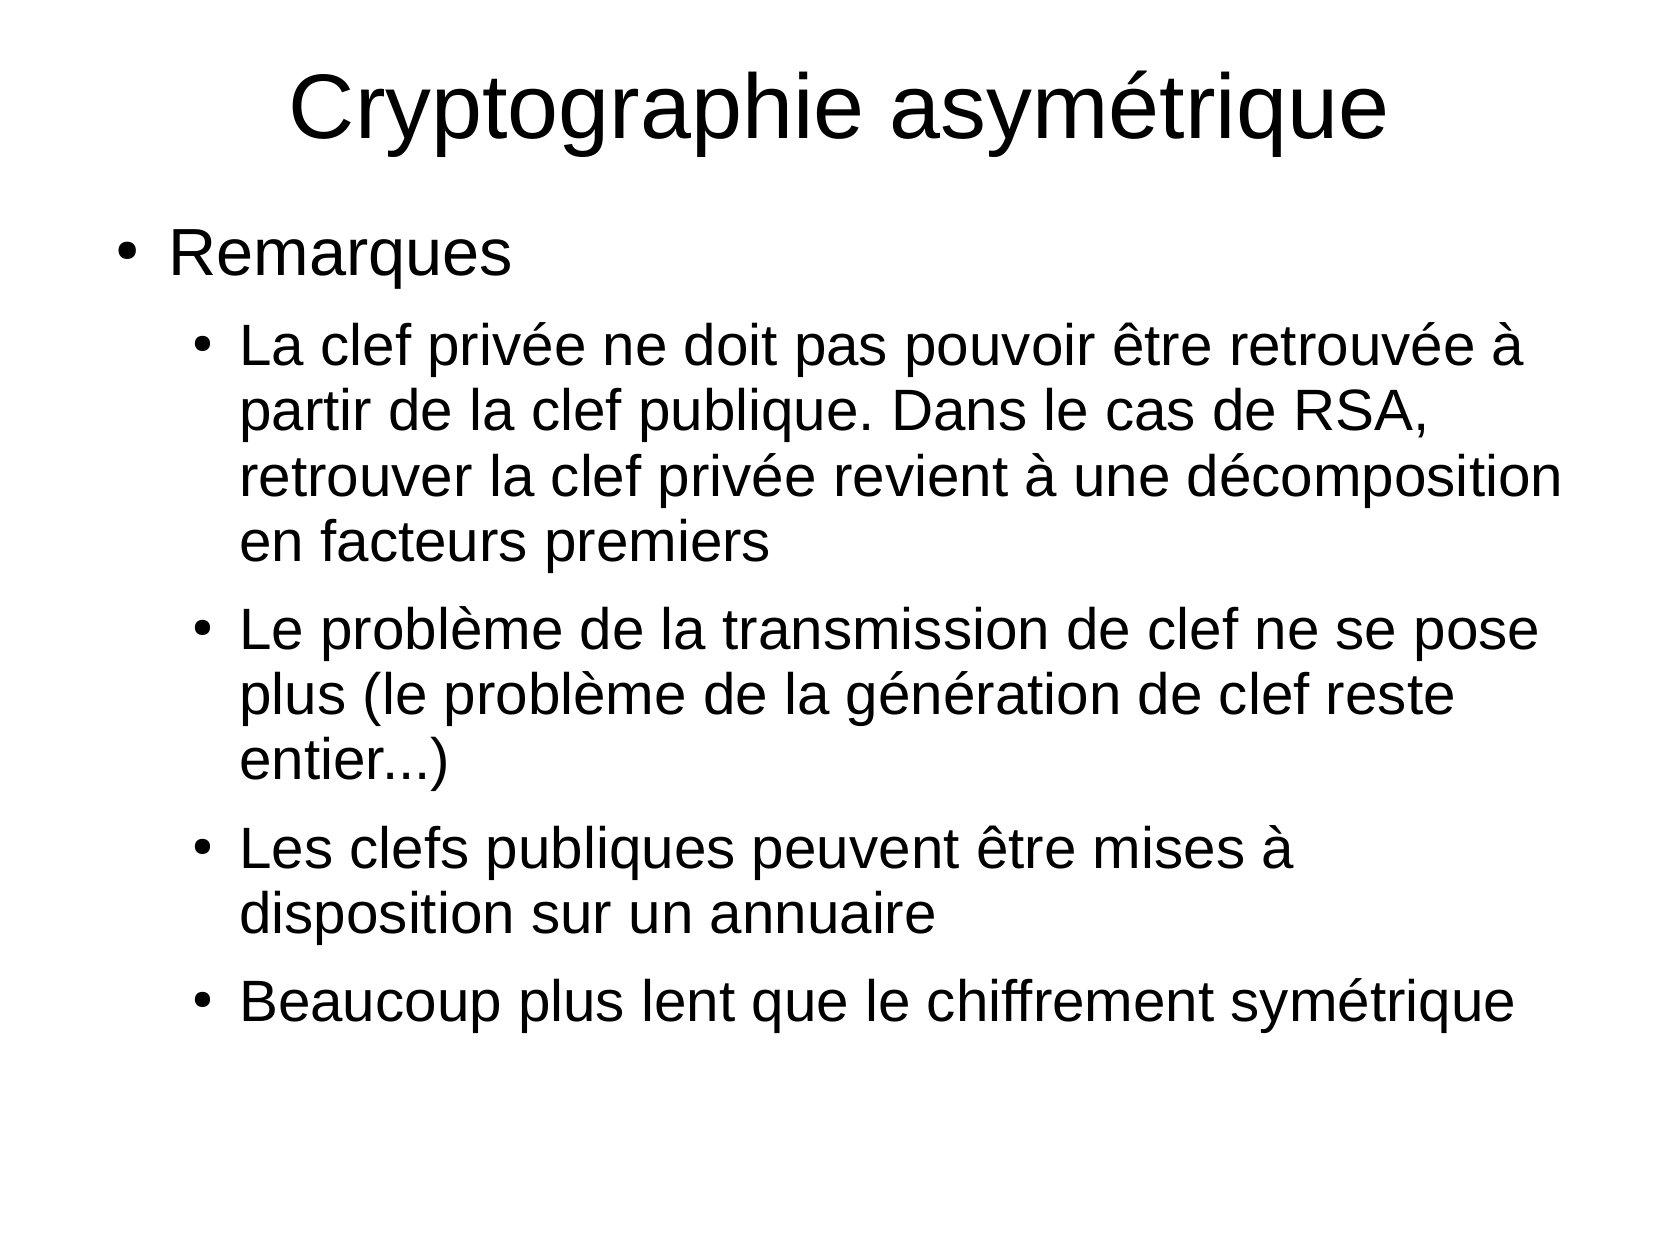

# Cryptographie asymétrique
Remarques
La clef privée ne doit pas pouvoir être retrouvée à partir de la clef publique. Dans le cas de RSA, retrouver la clef privée revient à une décomposition en facteurs premiers
Le problème de la transmission de clef ne se pose plus (le problème de la génération de clef reste entier...)
Les clefs publiques peuvent être mises à disposition sur un annuaire
Beaucoup plus lent que le chiffrement symétrique